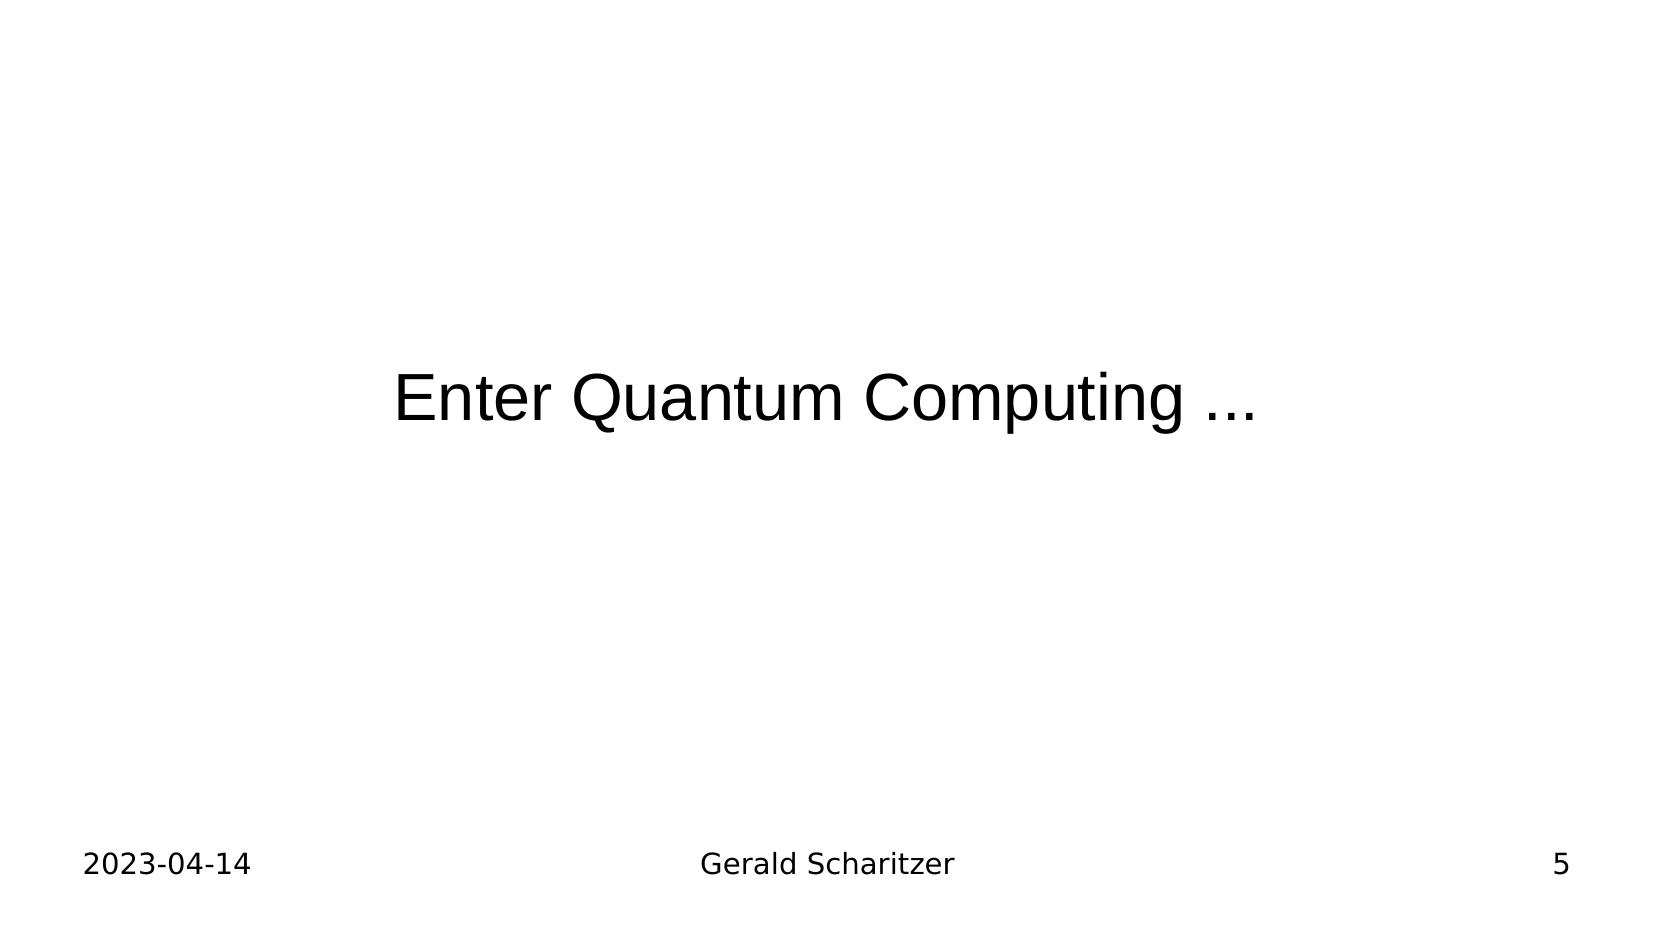

Enter Quantum Computing ...
2023-04-14
Gerald Scharitzer
5